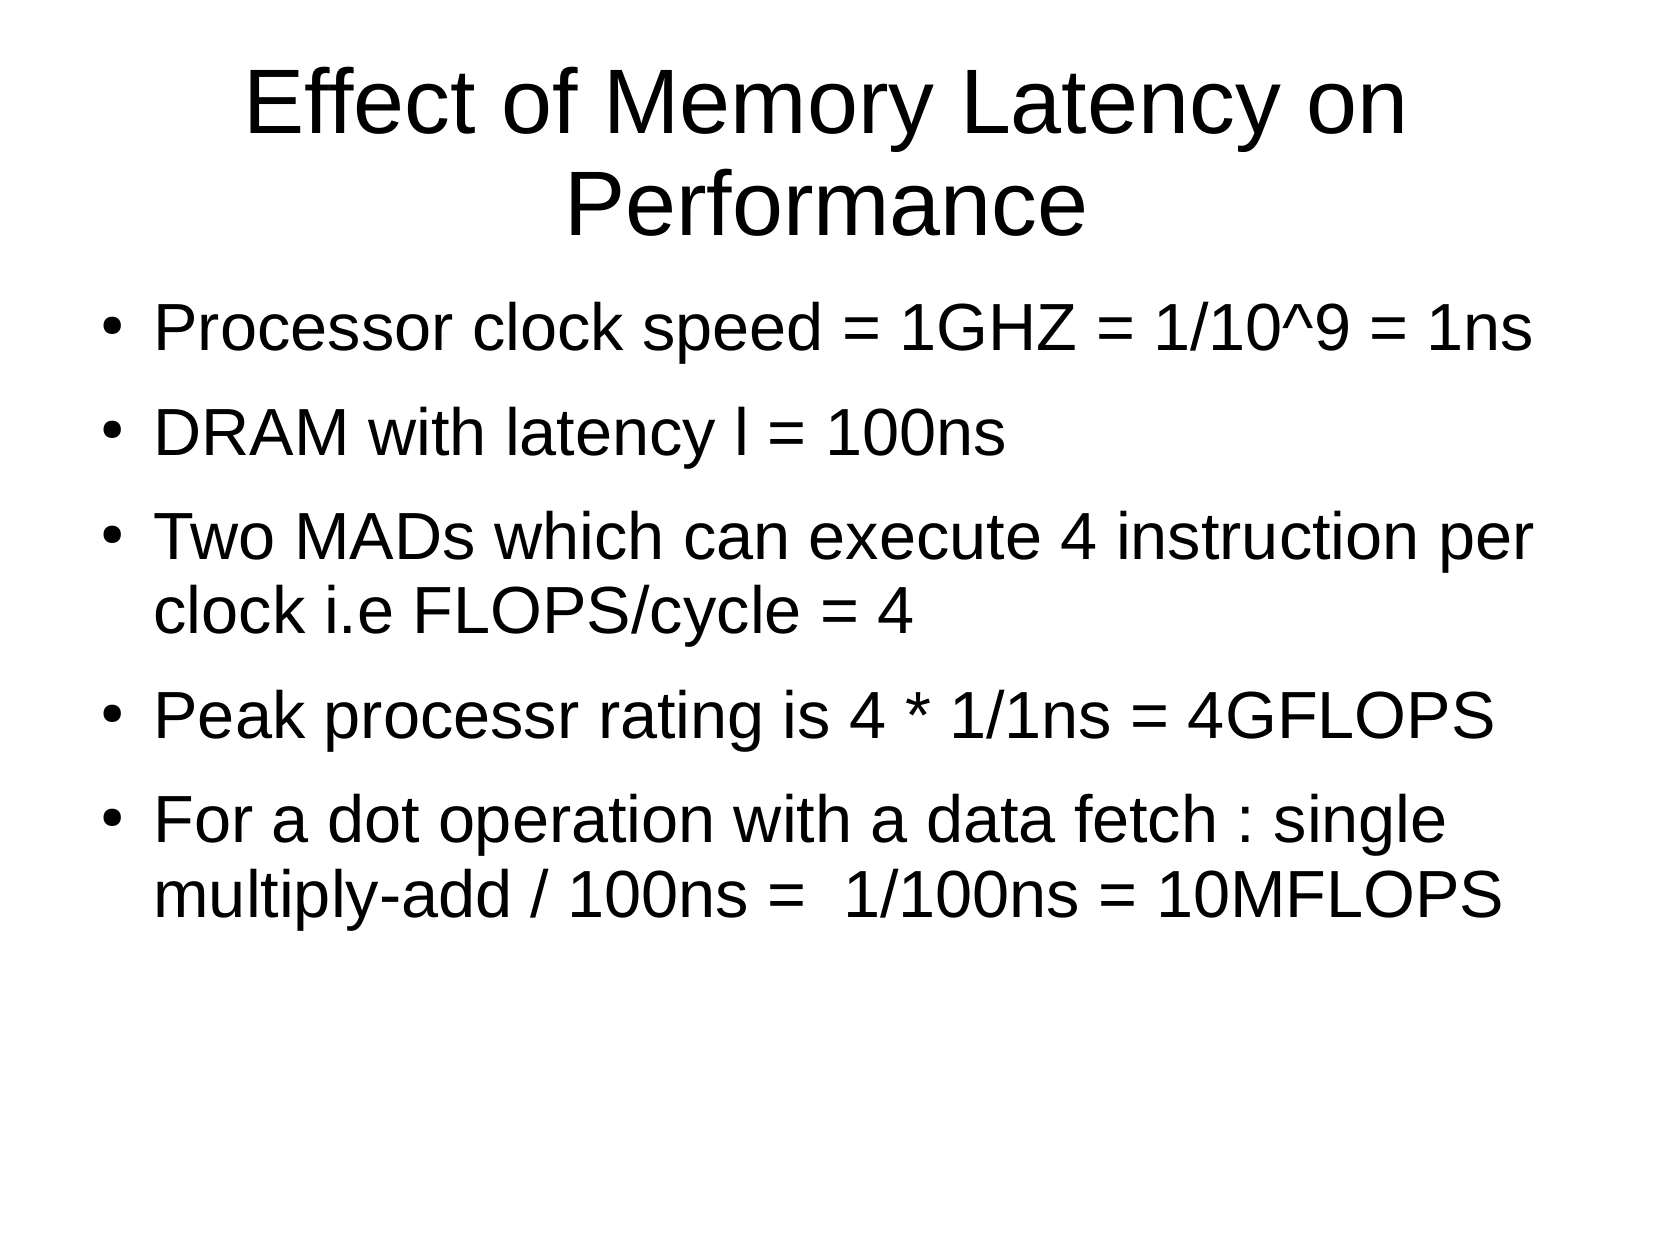

# Effect of Memory Latency on Performance
Processor clock speed = 1GHZ = 1/10^9 = 1ns
DRAM with latency l = 100ns
Two MADs which can execute 4 instruction per clock i.e FLOPS/cycle = 4
Peak processr rating is 4 * 1/1ns = 4GFLOPS
For a dot operation with a data fetch : single multiply-add / 100ns = 1/100ns = 10MFLOPS